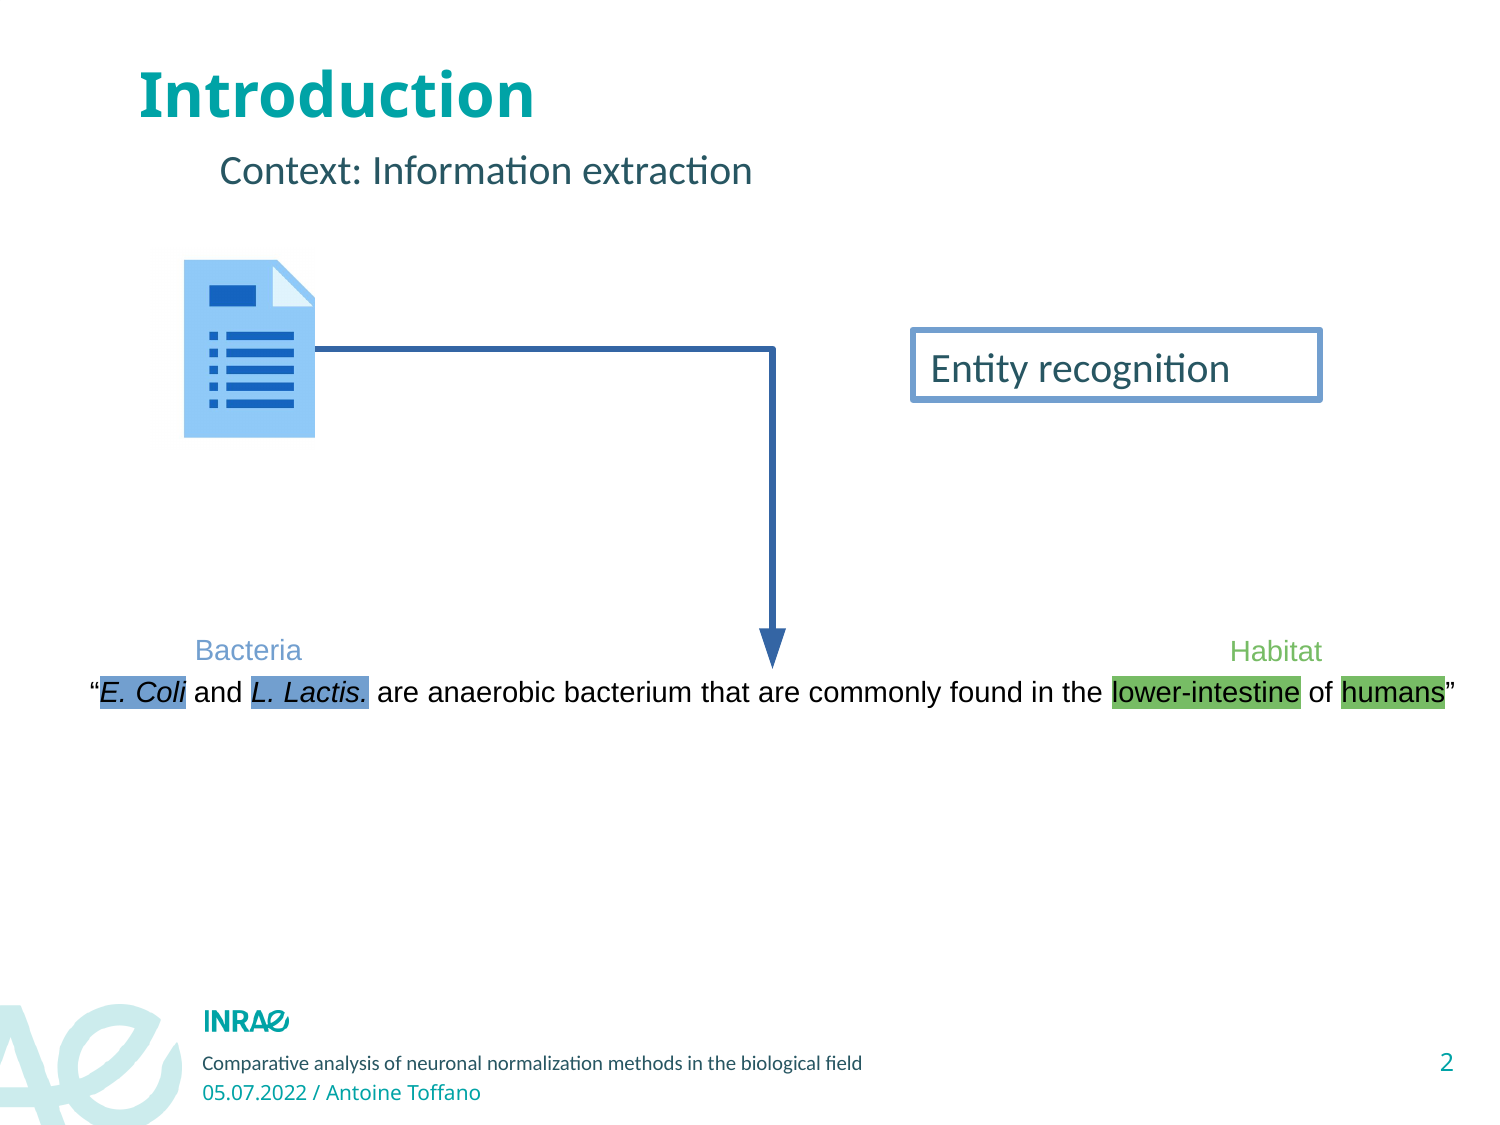

Introduction
Context: Information extraction
Entity recognition
Bacteria
Habitat
“E. Coli and L. Lactis. are anaerobic bacterium that are commonly found in the lower-intestine of humans”